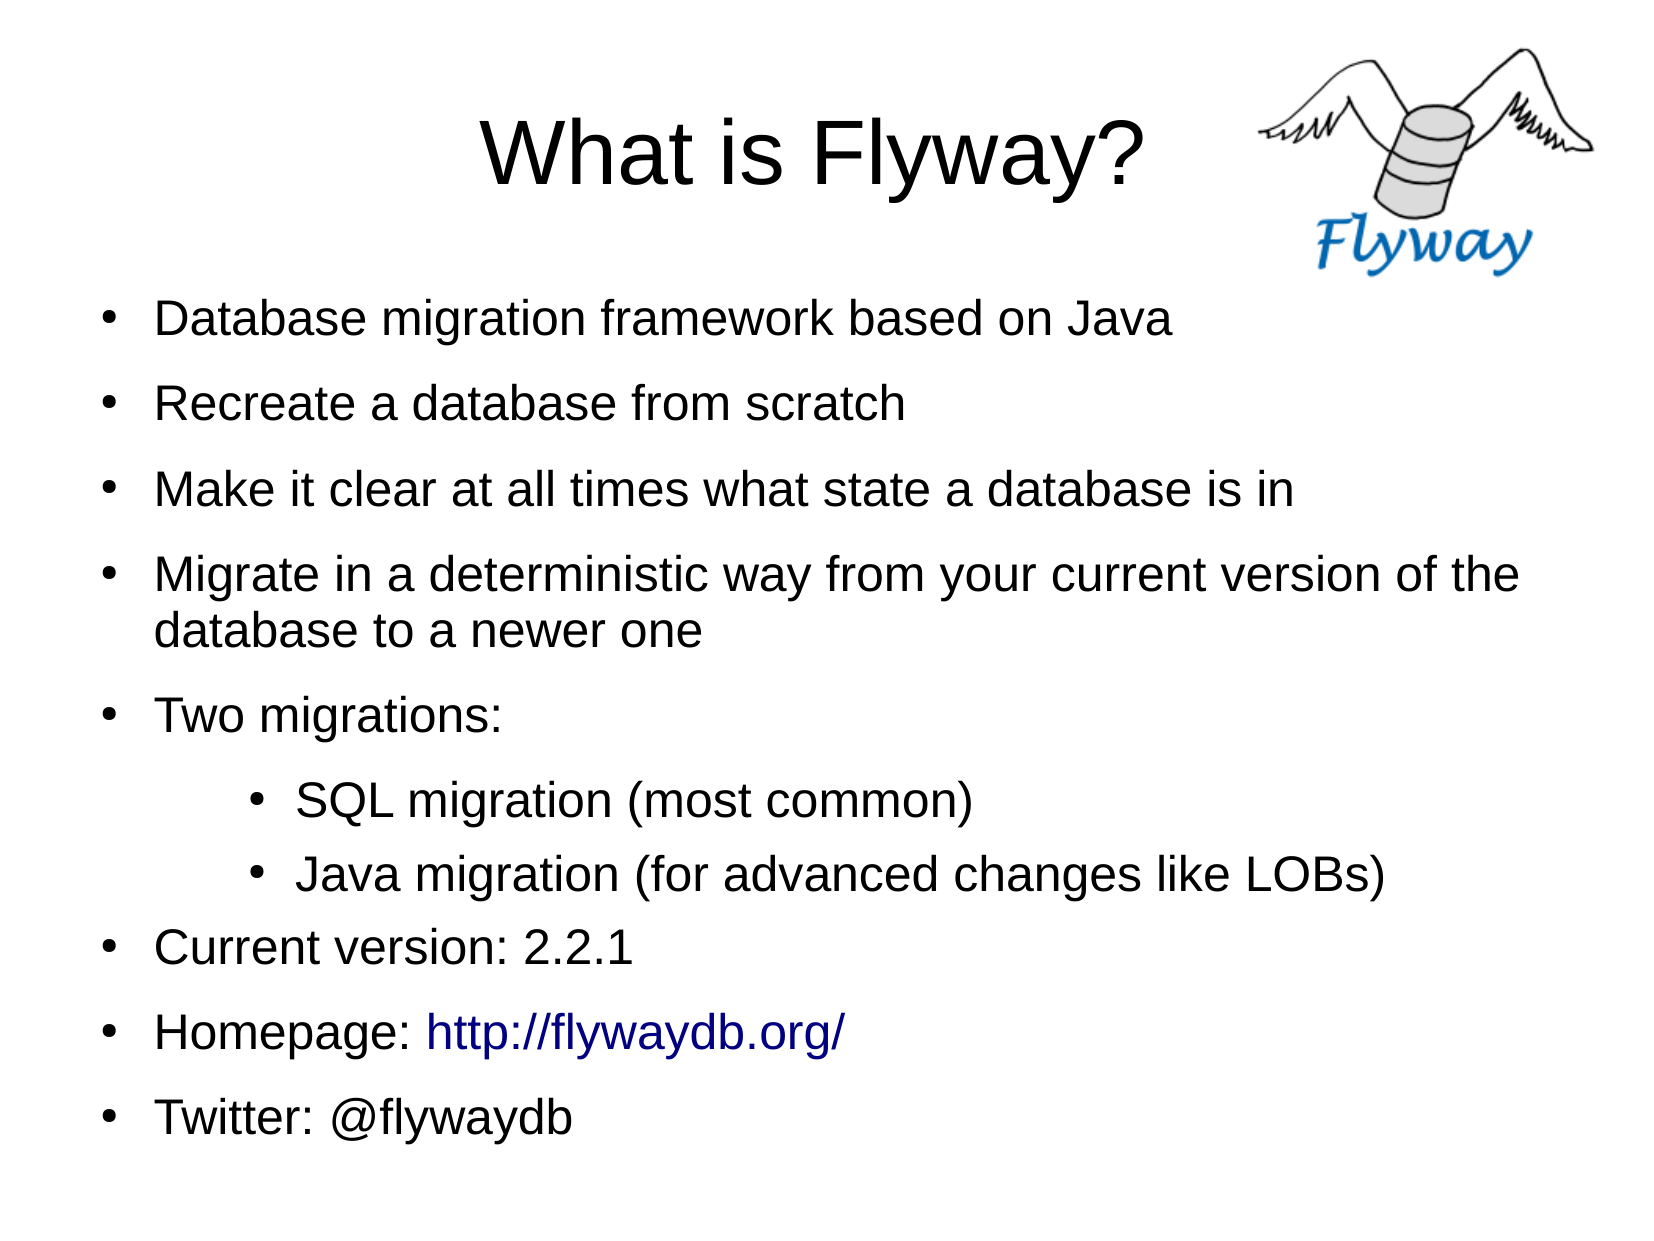

# What is Flyway?
Database migration framework based on Java
Recreate a database from scratch
Make it clear at all times what state a database is in
Migrate in a deterministic way from your current version of the database to a newer one
Two migrations:
SQL migration (most common)
Java migration (for advanced changes like LOBs)
Current version: 2.2.1
Homepage: http://flywaydb.org/
Twitter: @flywaydb